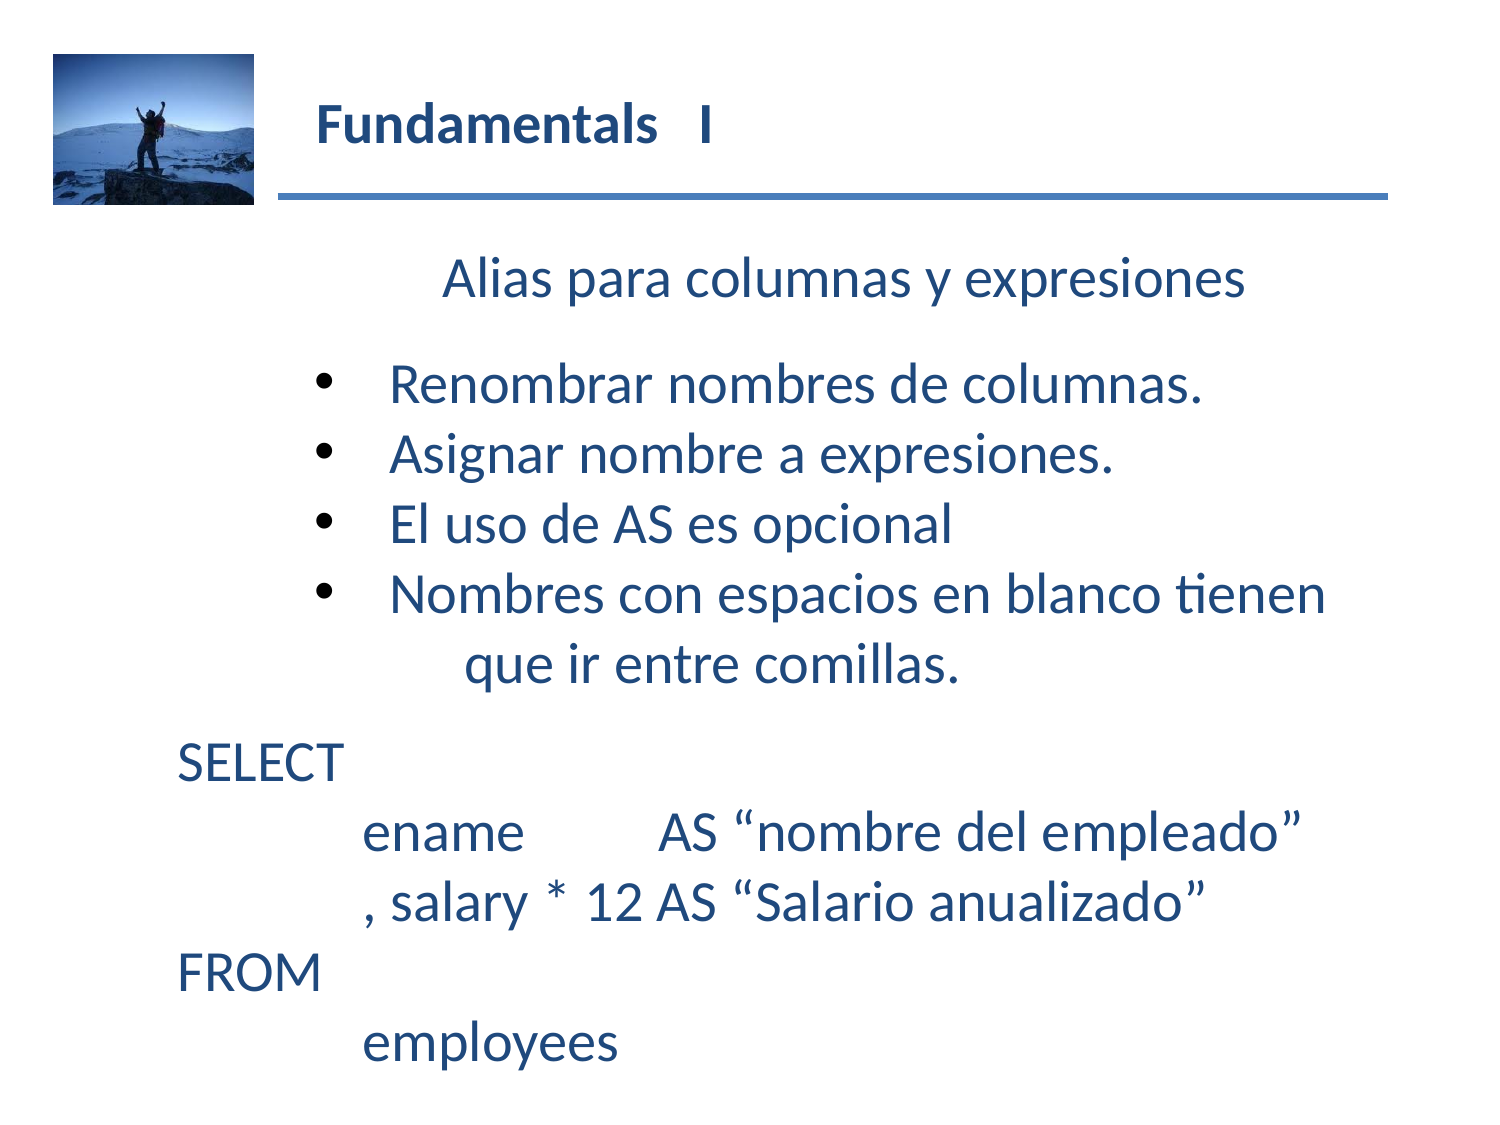

Fundamentals I
Alias para columnas y expresiones
Renombrar nombres de columnas.
Asignar nombre a expresiones.
El uso de AS es opcional
Nombres con espacios en blanco tienen que ir entre comillas.
SELECT
 ename AS “nombre del empleado”
 , salary * 12 AS “Salario anualizado”
FROM
 employees